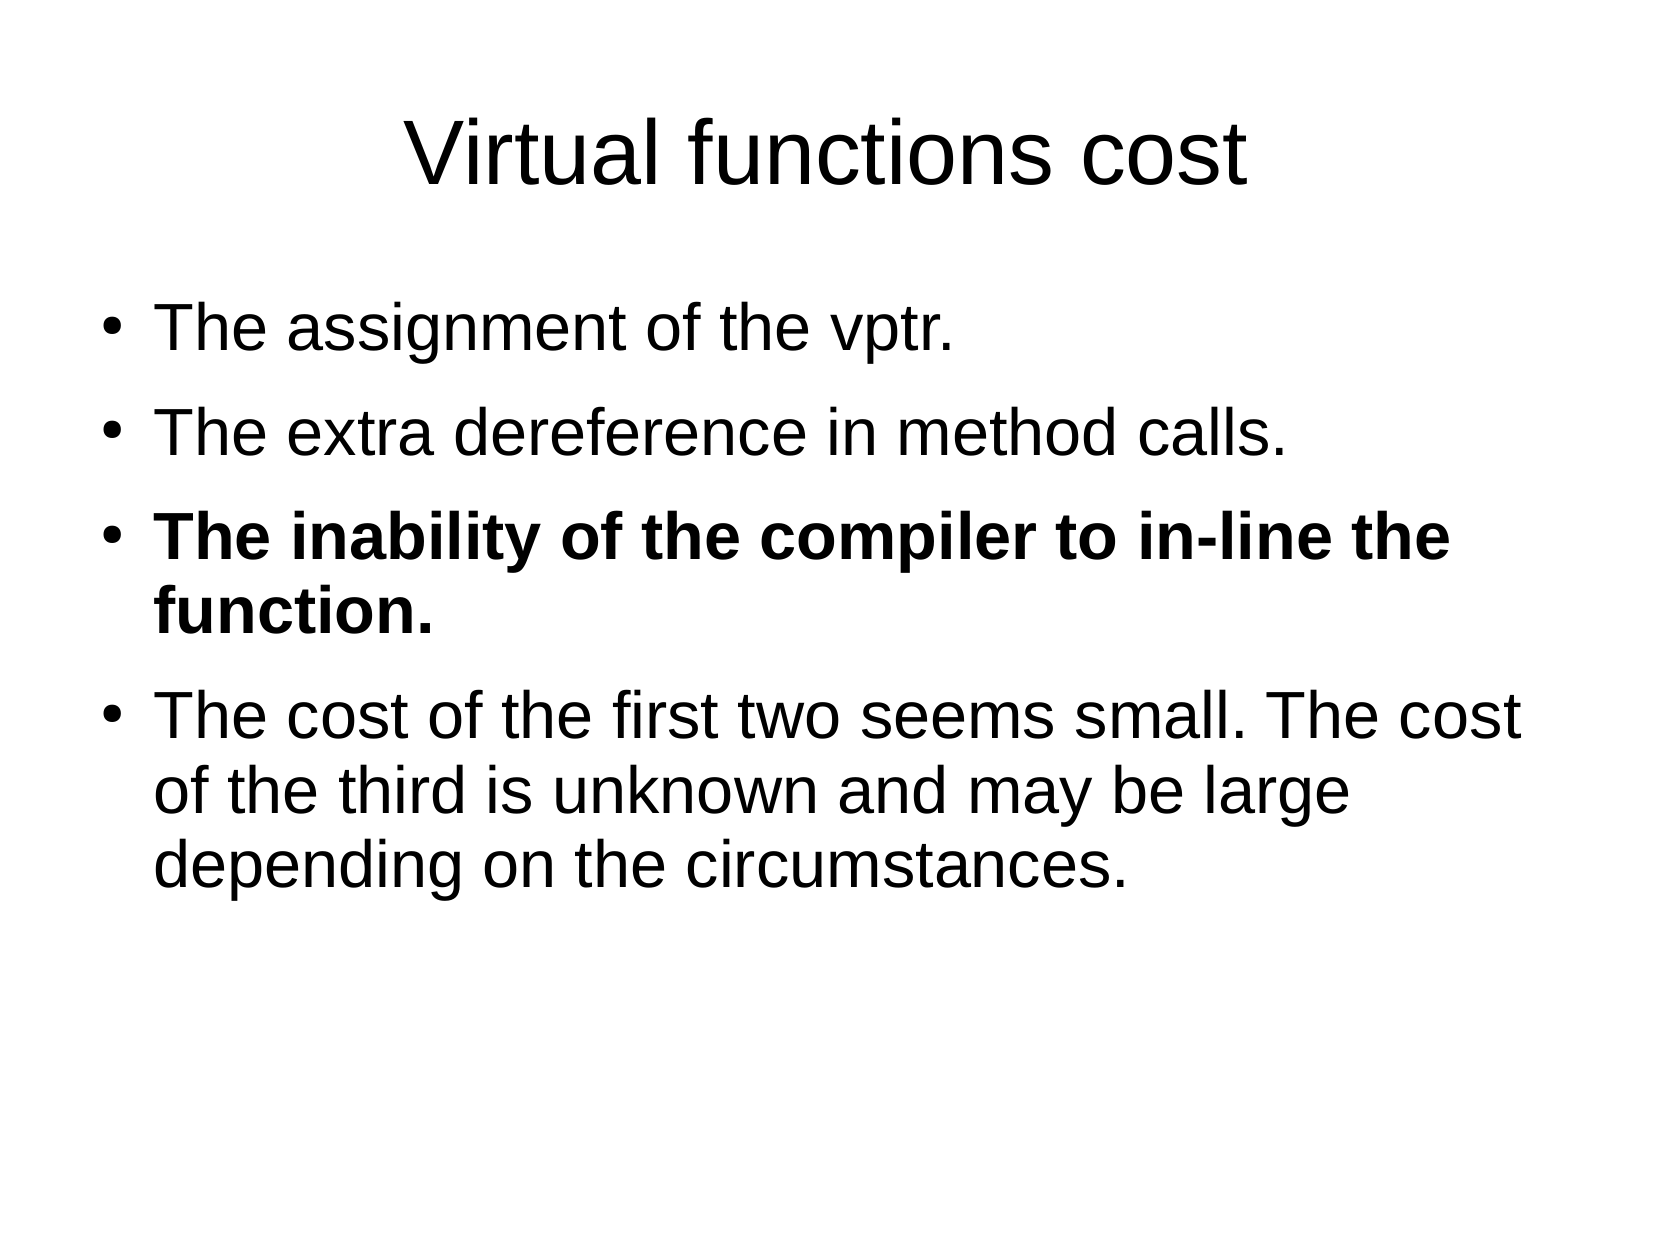

# Virtual functions cost
The assignment of the vptr.
The extra dereference in method calls.
The inability of the compiler to in-line the function.
The cost of the first two seems small. The cost of the third is unknown and may be large depending on the circumstances.